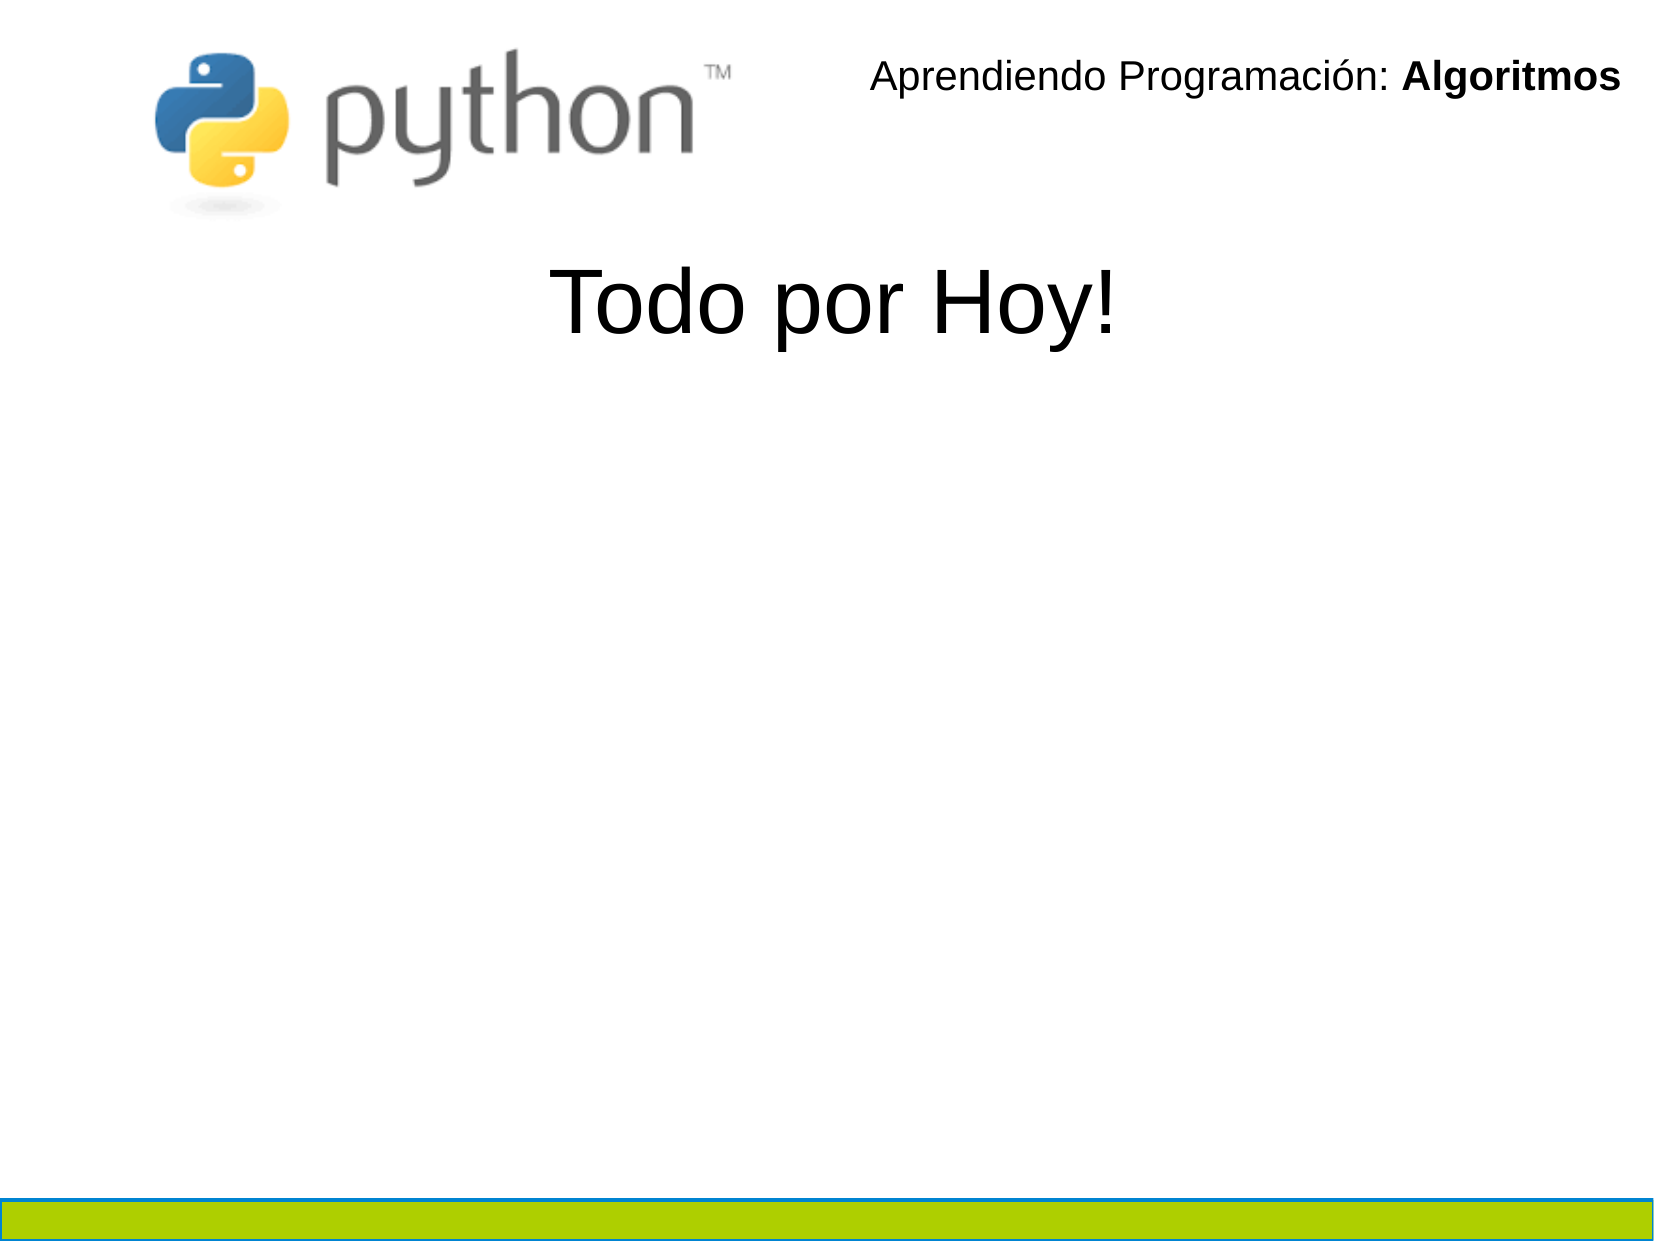

Aprendiendo Programación: Algoritmos
# Todo por Hoy!